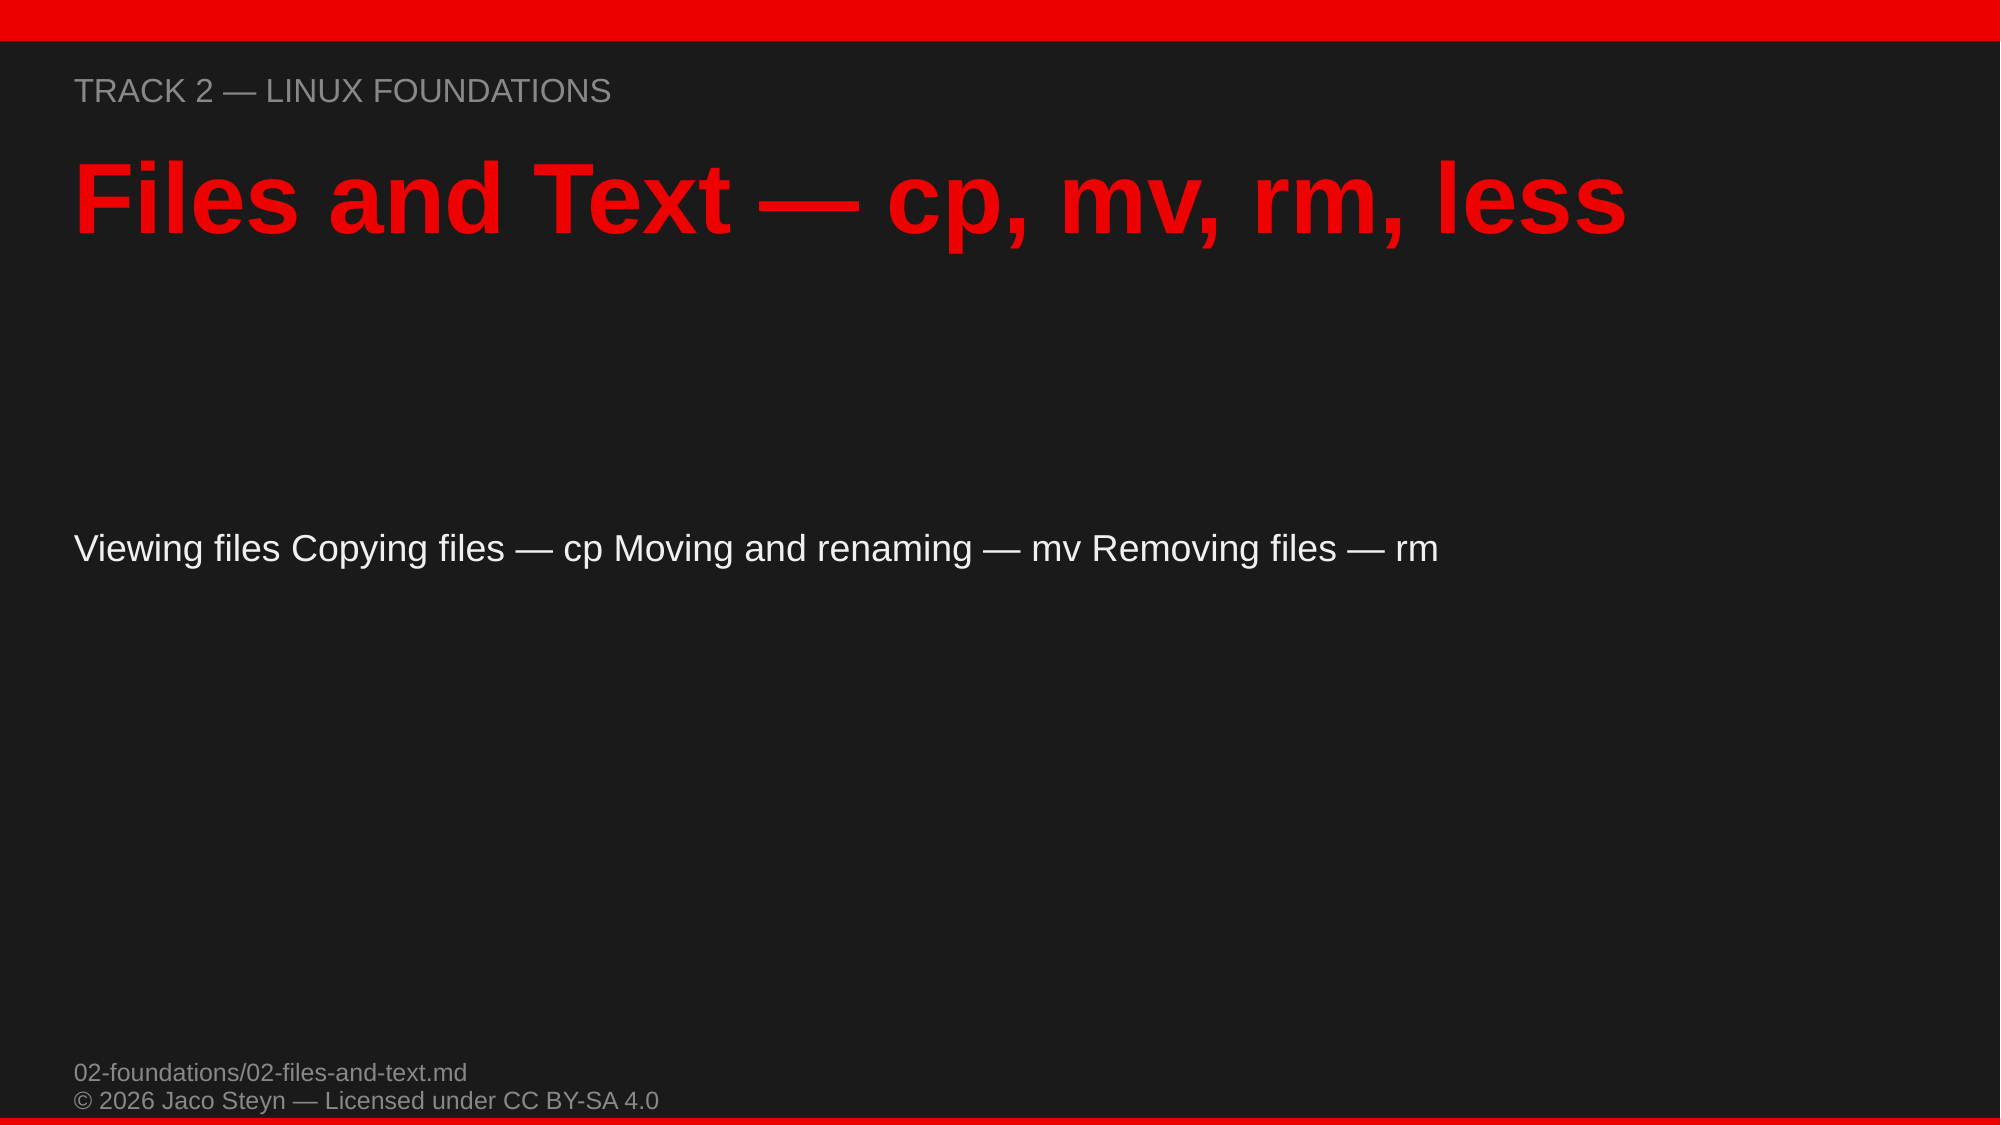

TRACK 2 — LINUX FOUNDATIONS
Files and Text — cp, mv, rm, less
Viewing files Copying files — cp Moving and renaming — mv Removing files — rm
02-foundations/02-files-and-text.md
© 2026 Jaco Steyn — Licensed under CC BY-SA 4.0